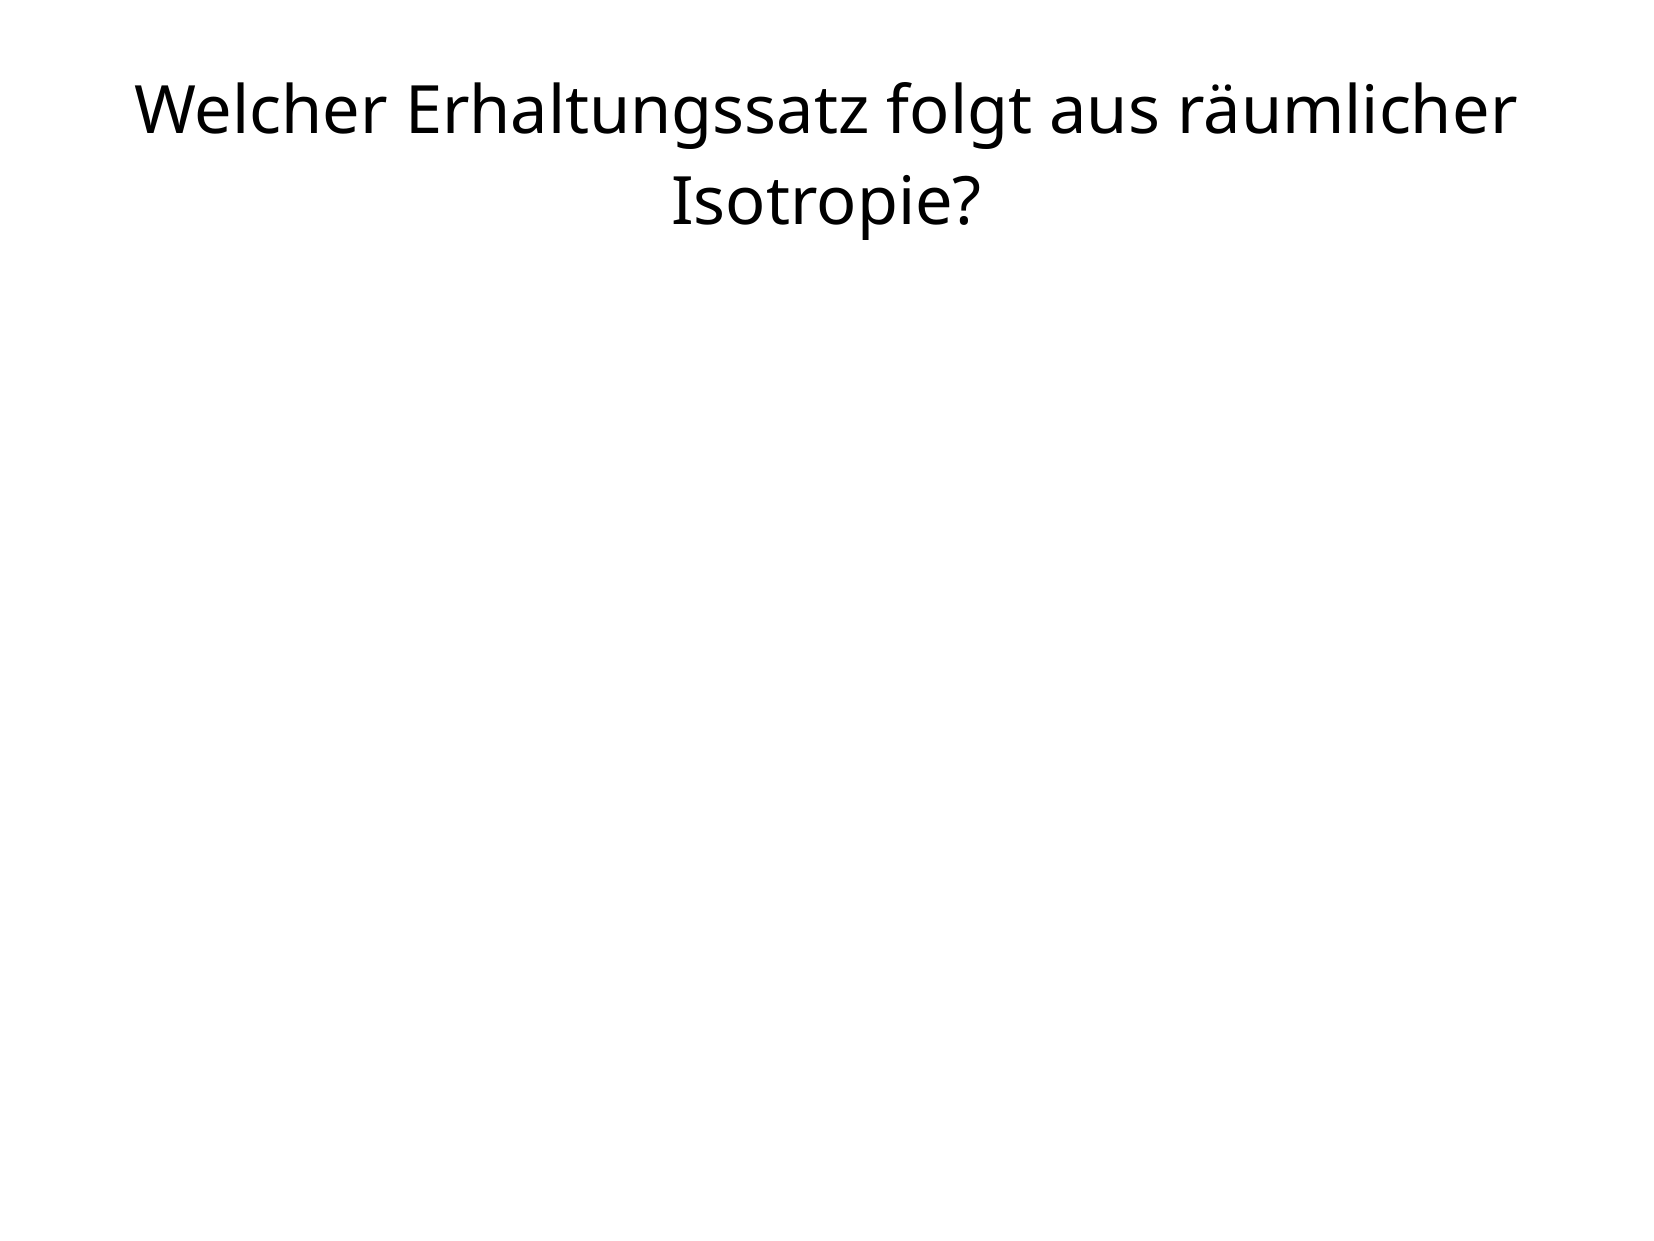

# Welcher Erhaltungssatz folgt aus räumlicher Isotropie?